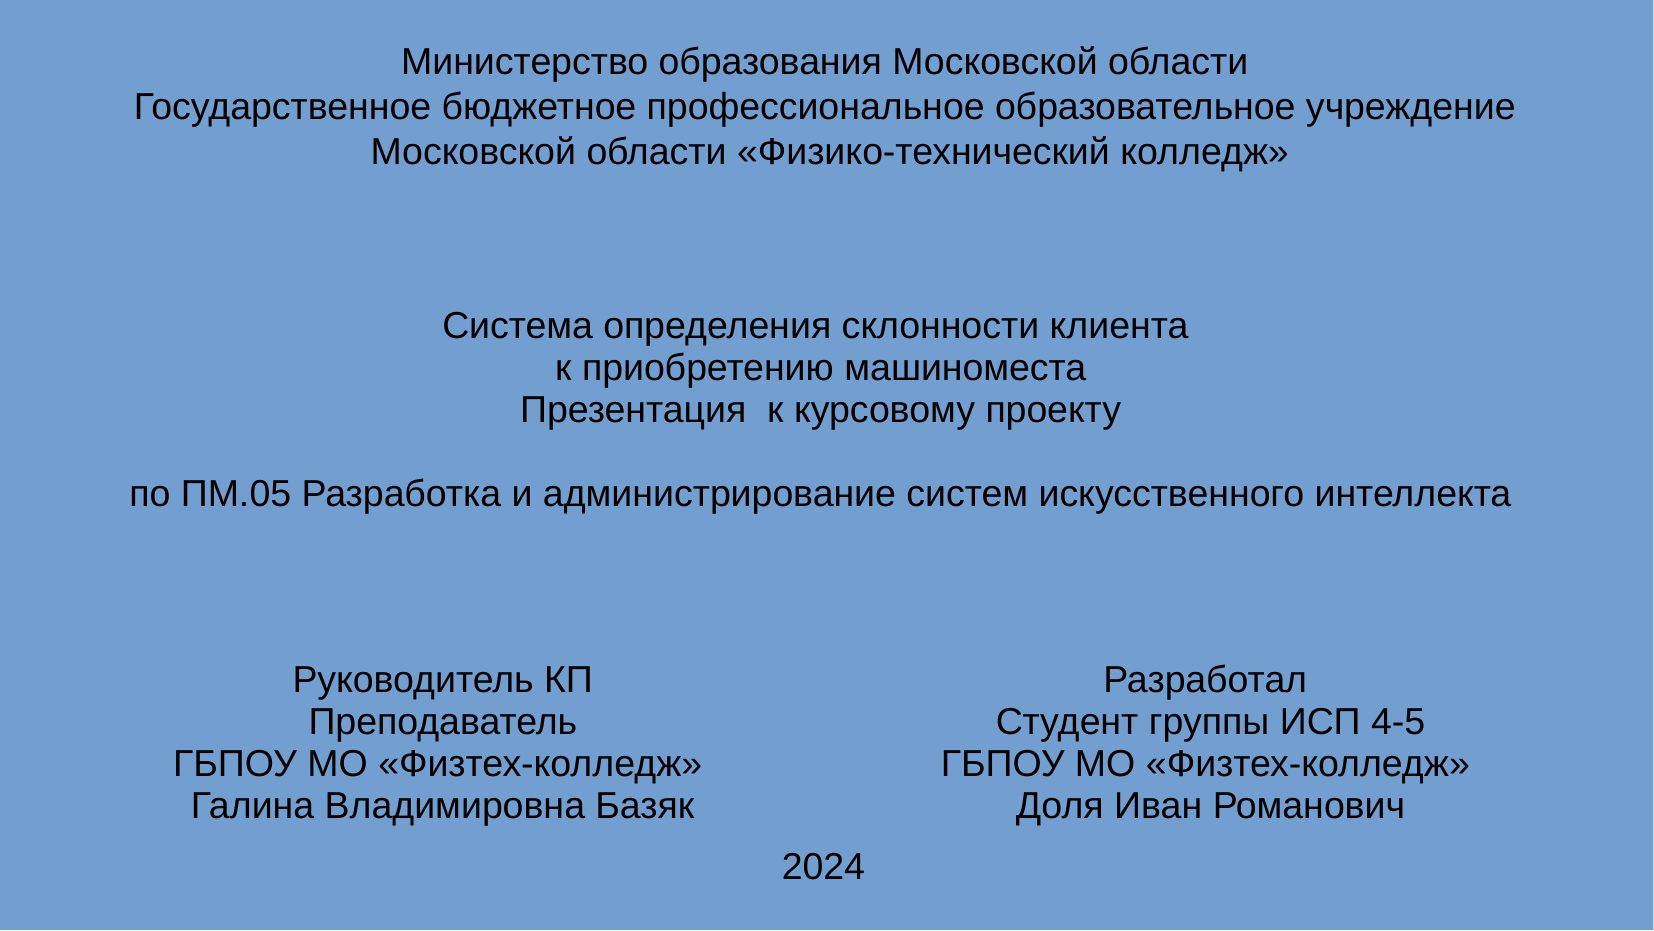

Министерство образования Московской области
Государственное бюджетное профессиональное образовательное учреждение
Московской области «Физико-технический колледж»
Система определения склонности клиента
к приобретению машиноместа
Презентация к курсовому проекту
по ПМ.05 Разработка и администрирование систем искусственного интеллекта
# Руководитель КП
Преподаватель
ГБПОУ МО «Физтех-колледж»
Галина Владимировна Базяк
Разработал
Студент группы ИСП 4-5
ГБПОУ МО «Физтех-колледж»
Доля Иван Романович
2024